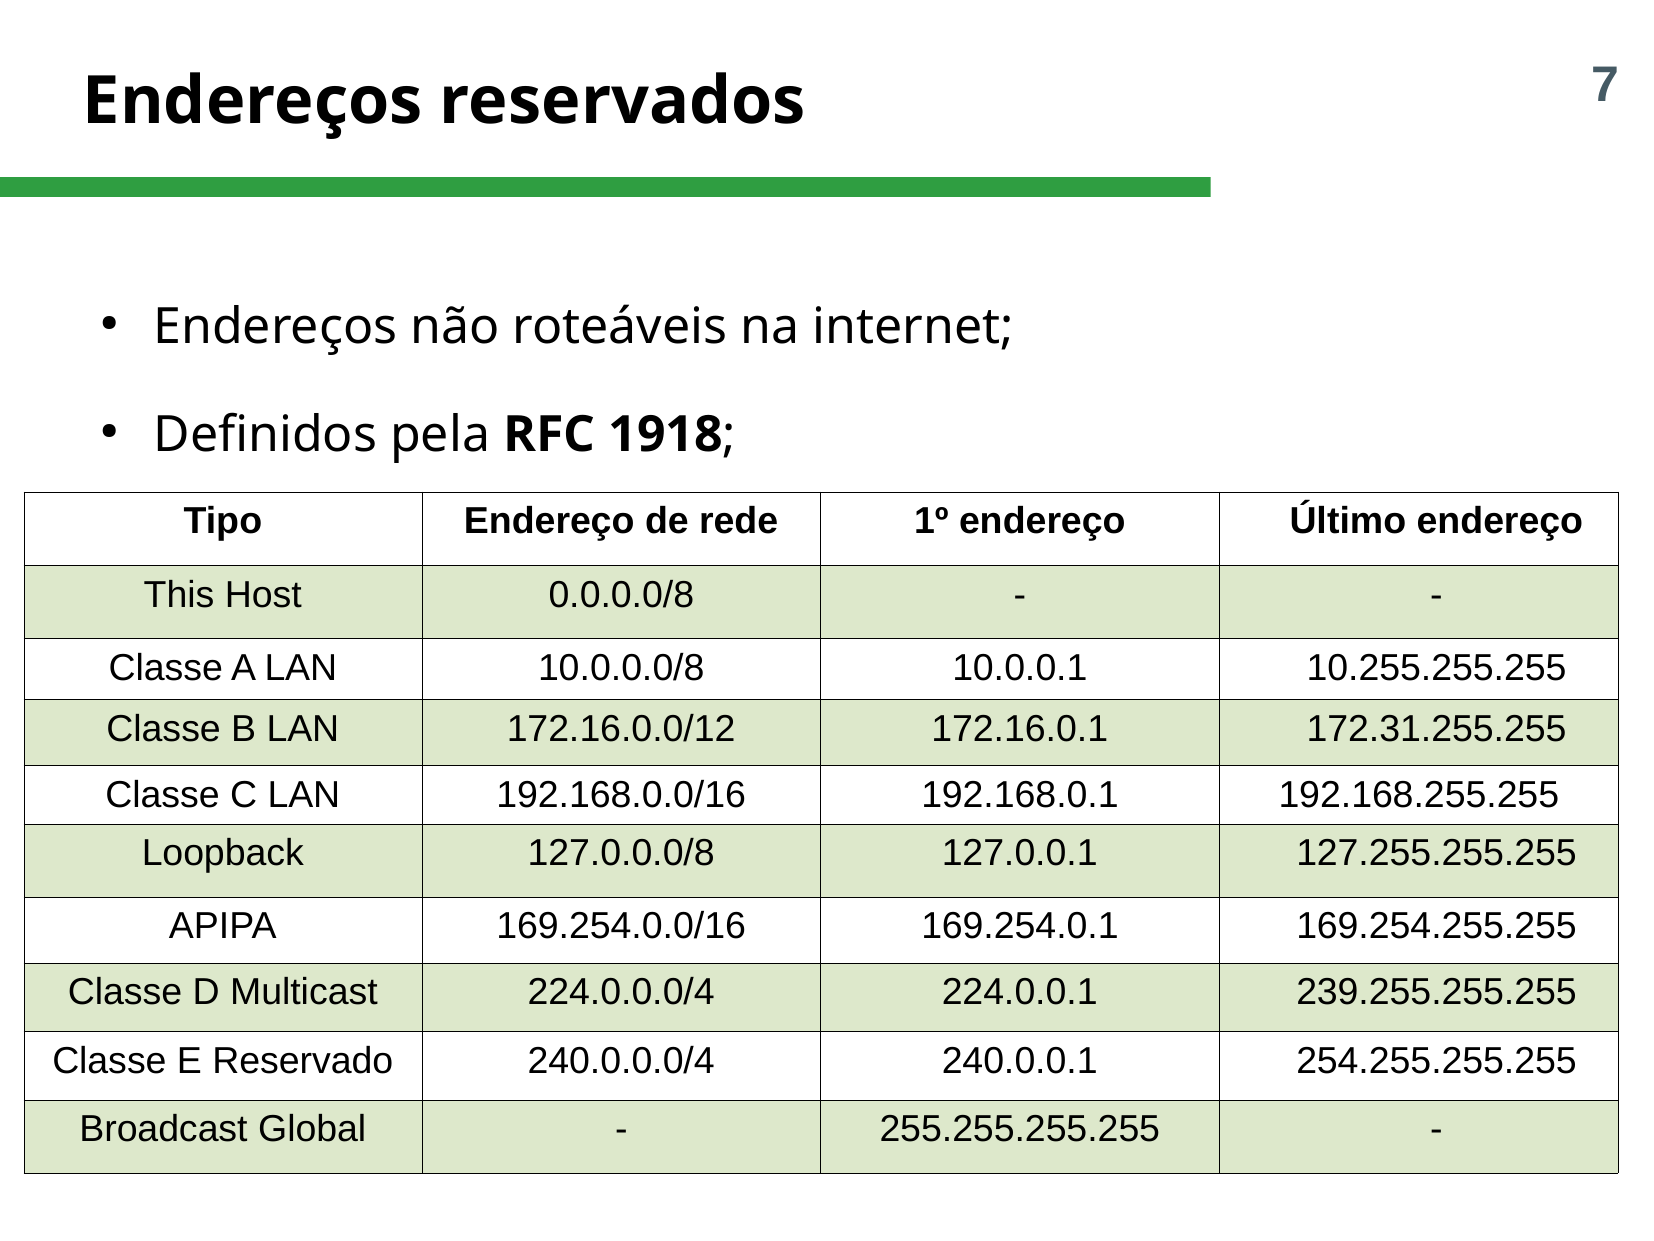

# Endereços reservados
Endereços não roteáveis na internet;
Definidos pela RFC 1918;
| Tipo | Endereço de rede | 1º endereço | Último endereço |
| --- | --- | --- | --- |
| This Host | 0.0.0.0/8 | - | - |
| Classe A LAN | 10.0.0.0/8 | 10.0.0.1 | 10.255.255.255 |
| Classe B LAN | 172.16.0.0/12 | 172.16.0.1 | 172.31.255.255 |
| Classe C LAN | 192.168.0.0/16 | 192.168.0.1 | 192.168.255.255 |
| Loopback | 127.0.0.0/8 | 127.0.0.1 | 127.255.255.255 |
| APIPA | 169.254.0.0/16 | 169.254.0.1 | 169.254.255.255 |
| Classe D Multicast | 224.0.0.0/4 | 224.0.0.1 | 239.255.255.255 |
| Classe E Reservado | 240.0.0.0/4 | 240.0.0.1 | 254.255.255.255 |
| Broadcast Global | - | 255.255.255.255 | - |